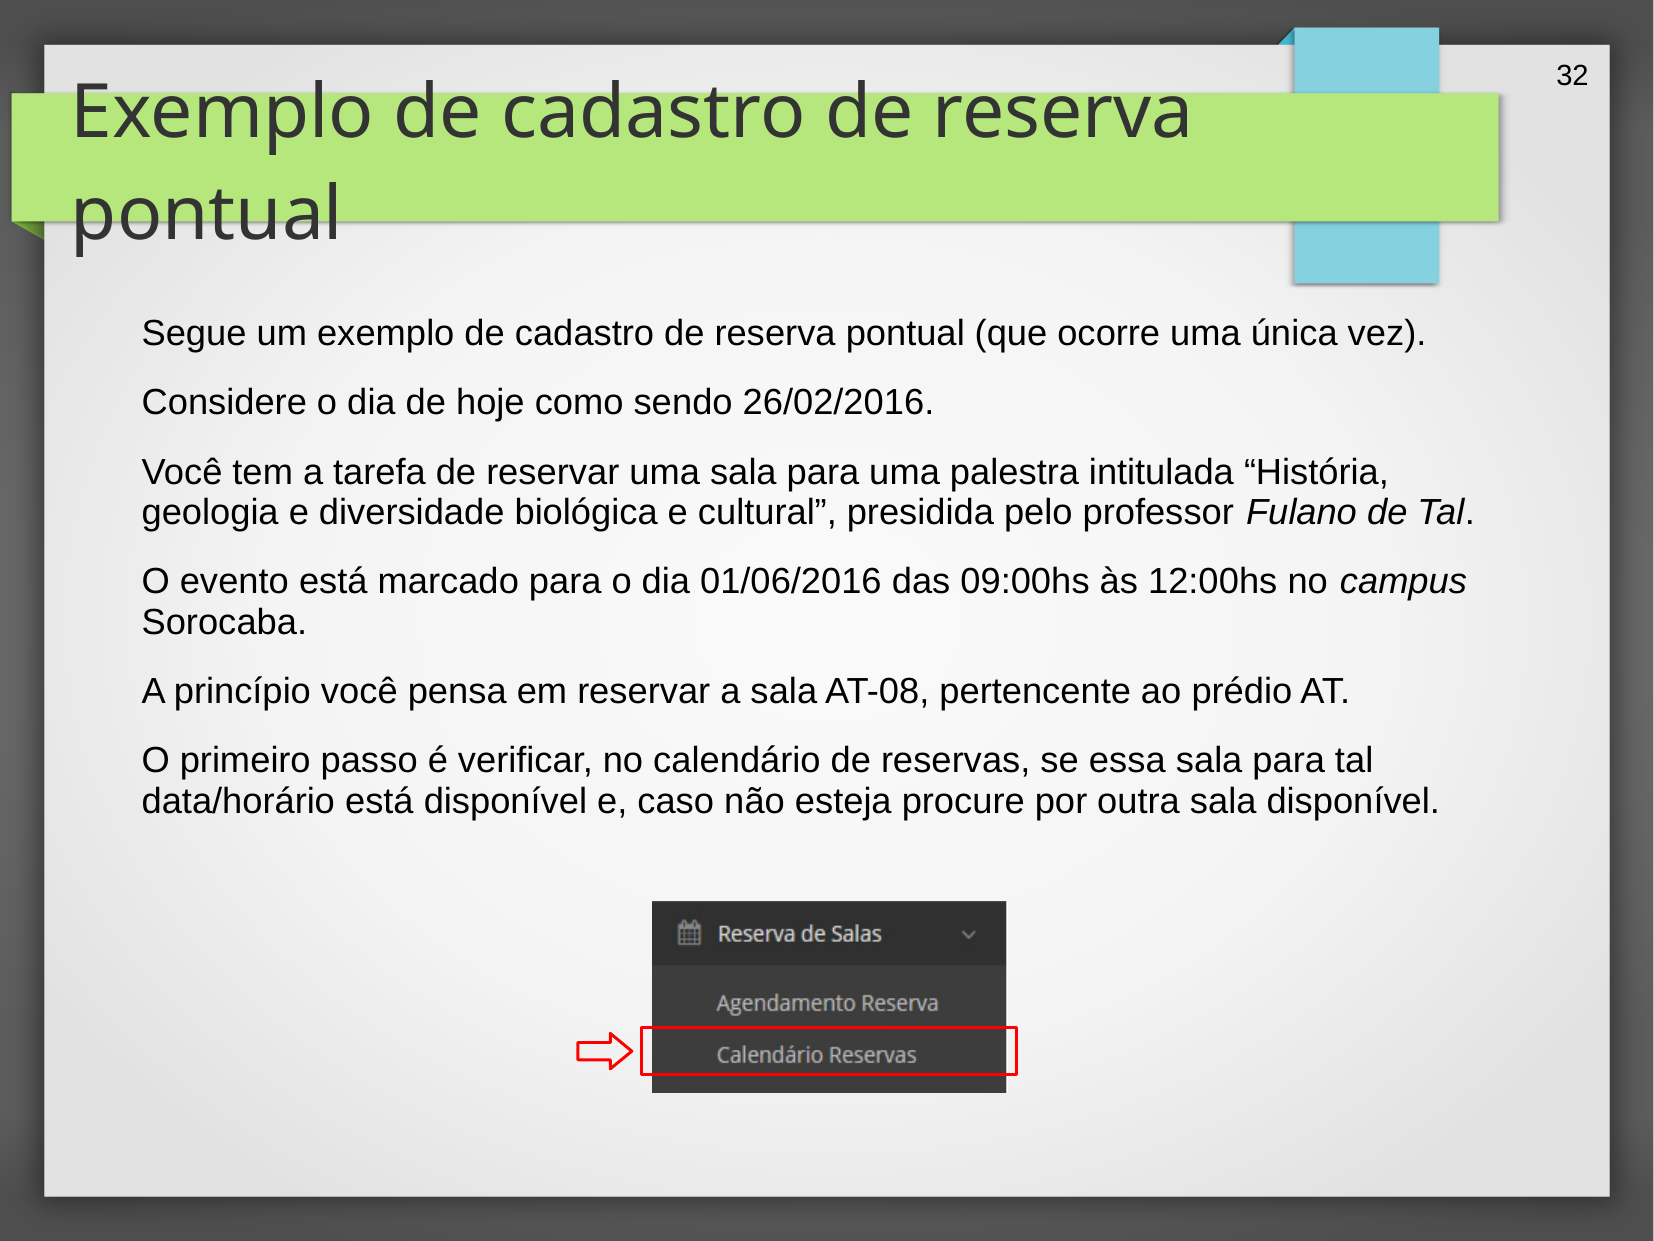

# Exemplo de cadastro de reserva pontual
32
Segue um exemplo de cadastro de reserva pontual (que ocorre uma única vez).
Considere o dia de hoje como sendo 26/02/2016.
Você tem a tarefa de reservar uma sala para uma palestra intitulada “História, geologia e diversidade biológica e cultural”, presidida pelo professor Fulano de Tal.
O evento está marcado para o dia 01/06/2016 das 09:00hs às 12:00hs no campus Sorocaba.
A princípio você pensa em reservar a sala AT-08, pertencente ao prédio AT.
O primeiro passo é verificar, no calendário de reservas, se essa sala para tal data/horário está disponível e, caso não esteja procure por outra sala disponível.